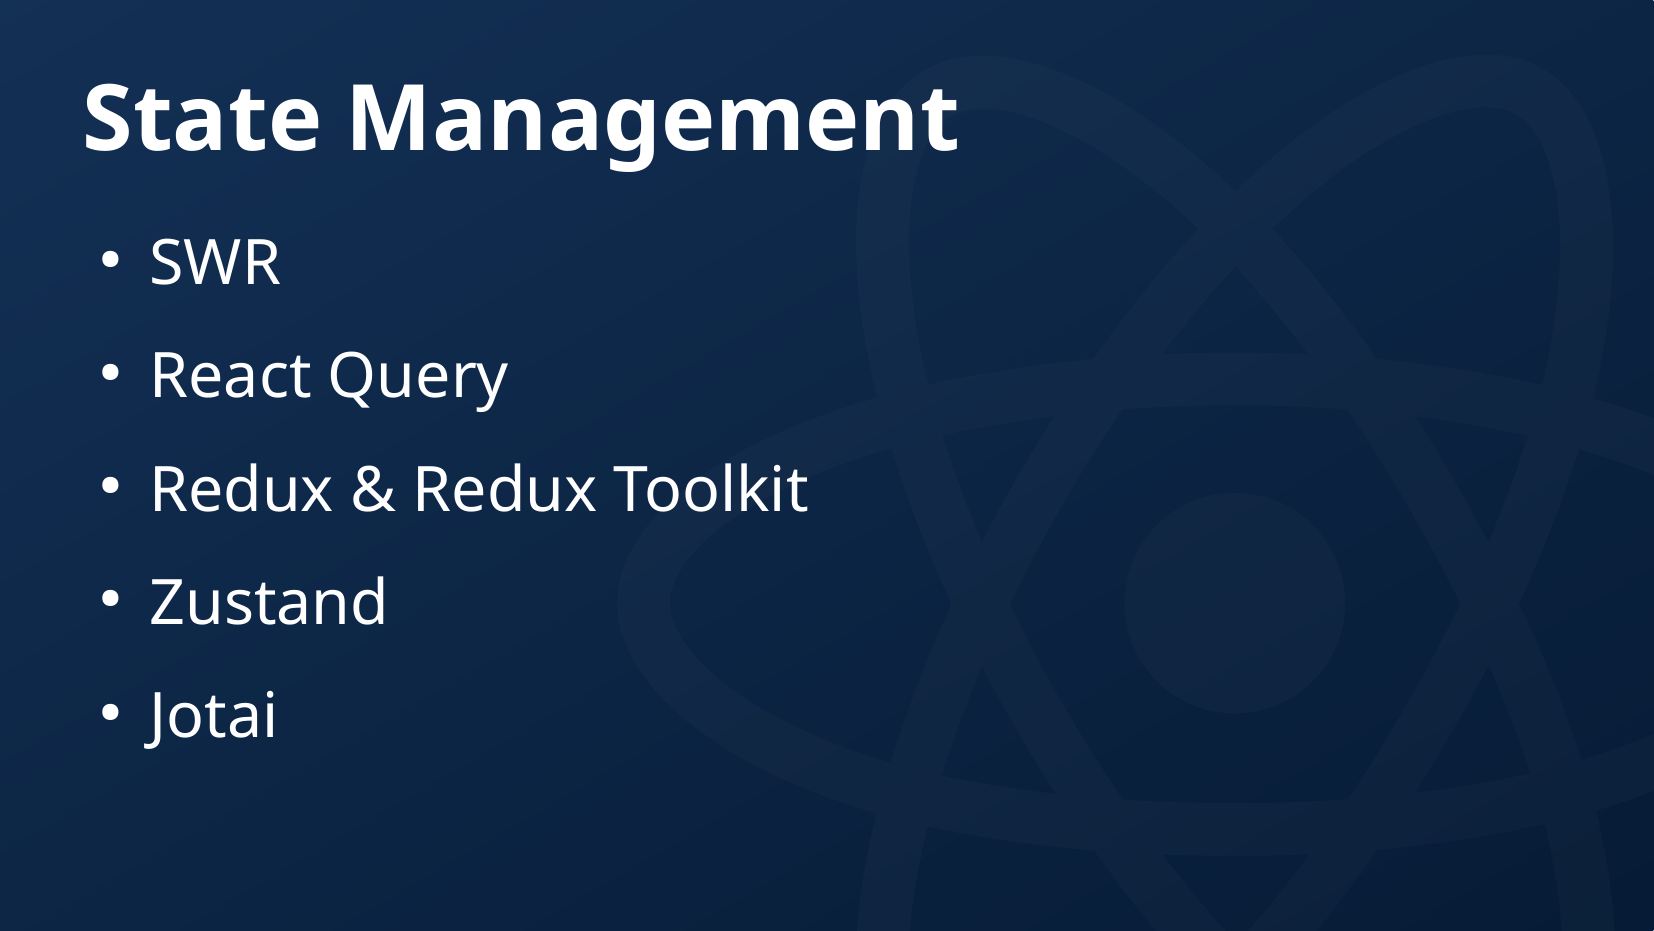

# State Management
SWR
React Query
Redux & Redux Toolkit
Zustand
Jotai